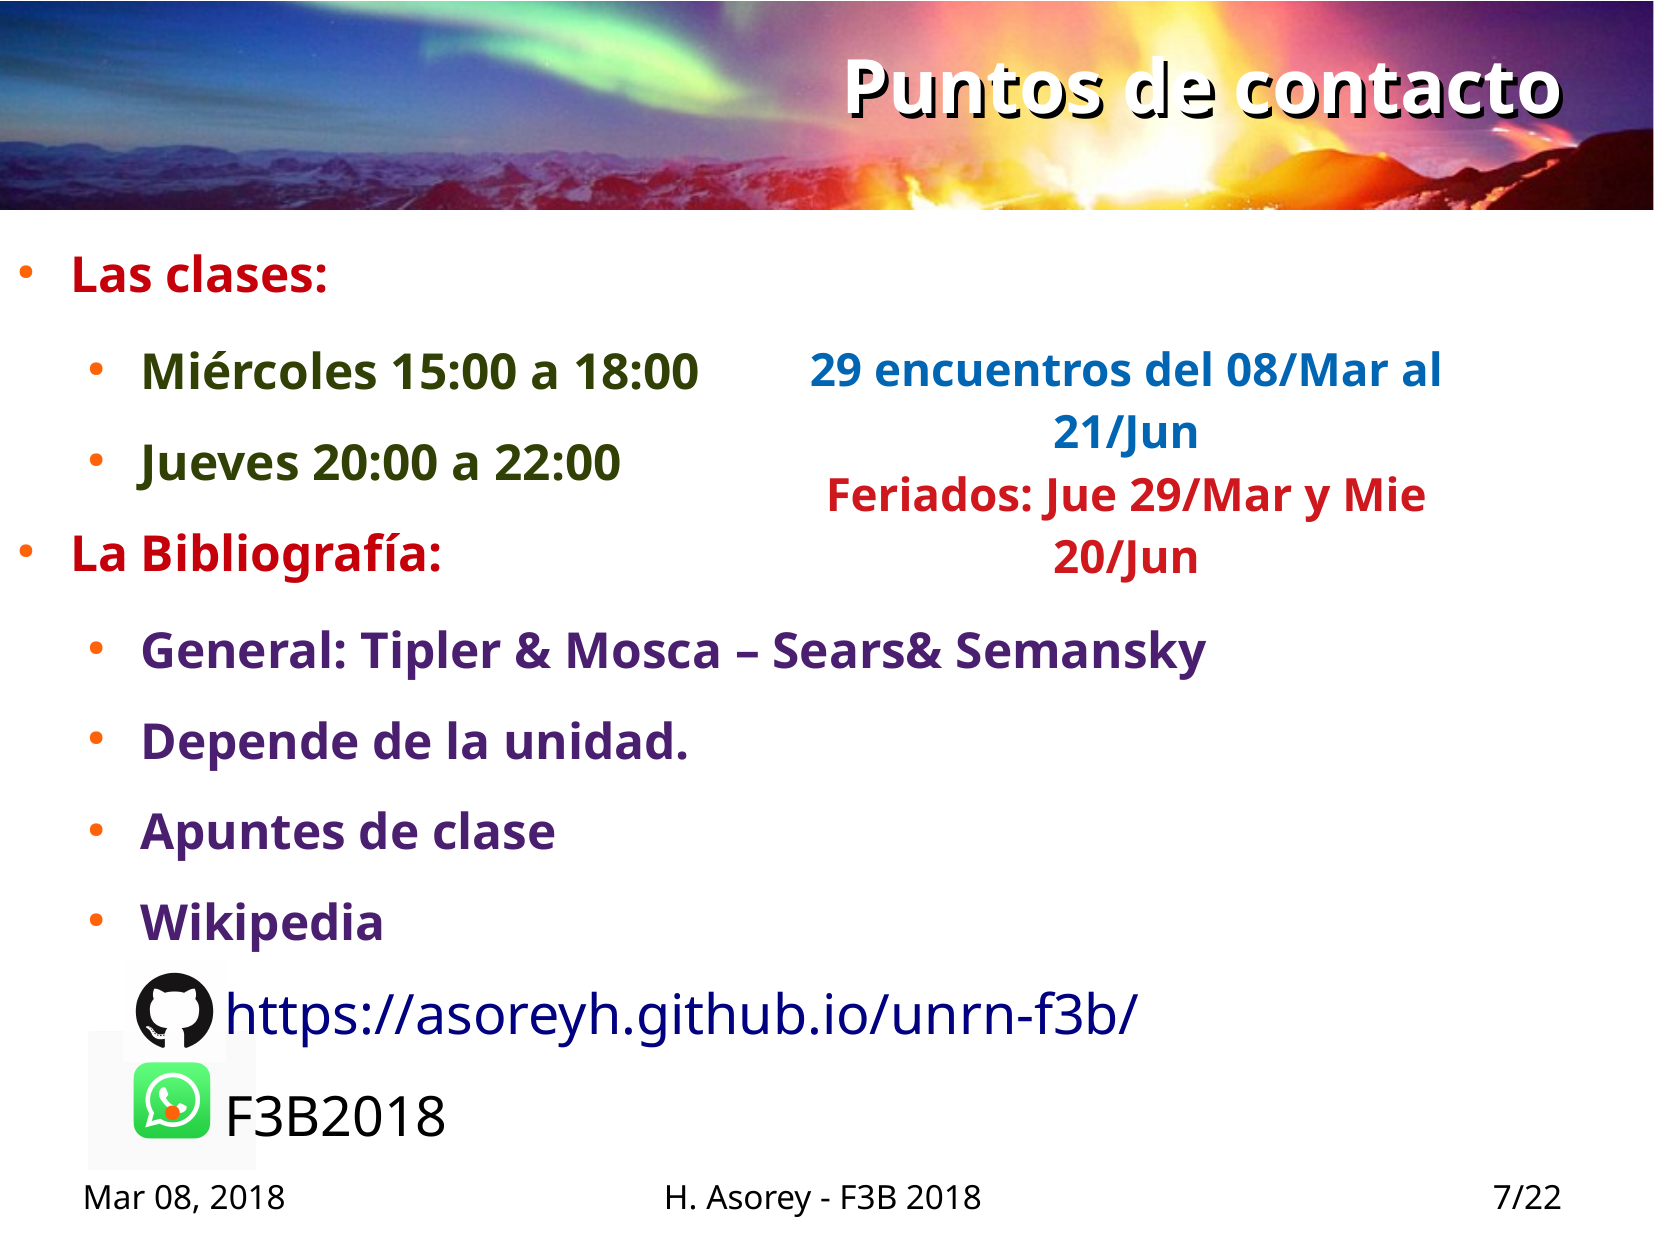

# Puntos de contacto
Las clases:
Miércoles 15:00 a 18:00
Jueves 20:00 a 22:00
La Bibliografía:
General: Tipler & Mosca – Sears& Semansky
Depende de la unidad.
Apuntes de clase
Wikipedia
29 encuentros del 08/Mar al 21/Jun
Feriados: Jue 29/Mar y Mie 20/Jun
 https://asoreyh.github.io/unrn-f3b/
 F3B2018
Mar 08, 2018
H. Asorey - F3B 2018
7